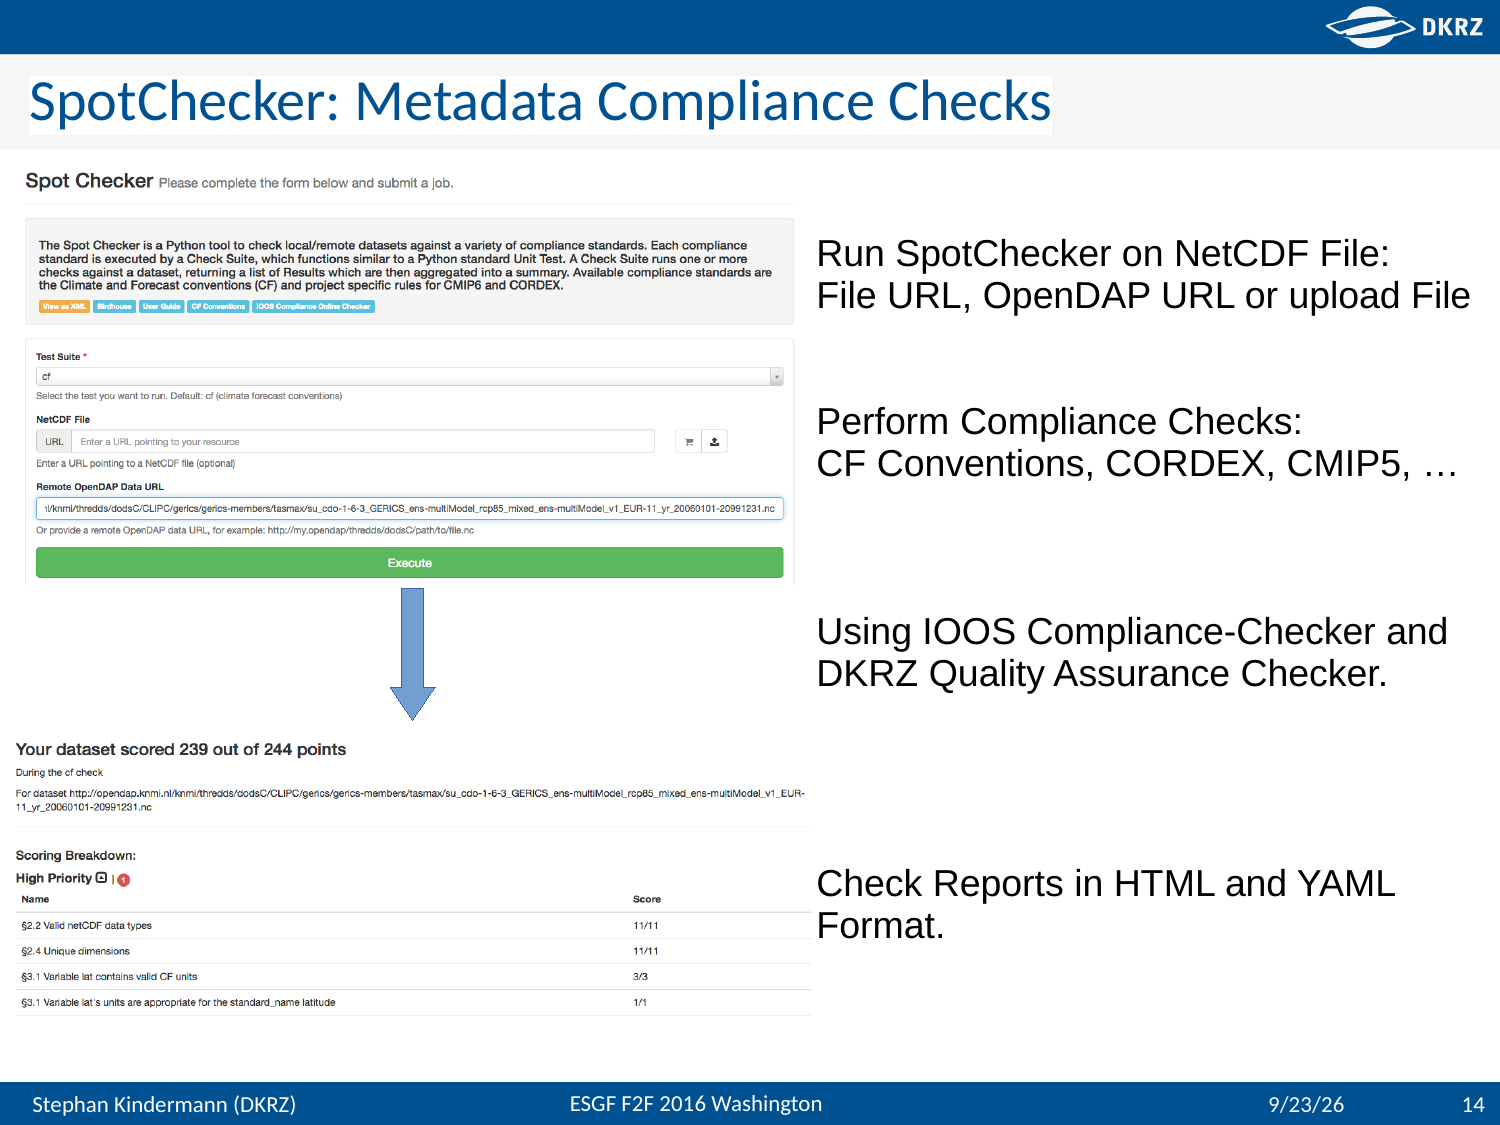

# SpotChecker: Metadata Compliance Checks
Run SpotChecker on NetCDF File:
File URL, OpenDAP URL or upload File
Perform Compliance Checks:
CF Conventions, CORDEX, CMIP5, …
Using IOOS Compliance-Checker and DKRZ Quality Assurance Checker.
Check Reports in HTML and YAML Format.